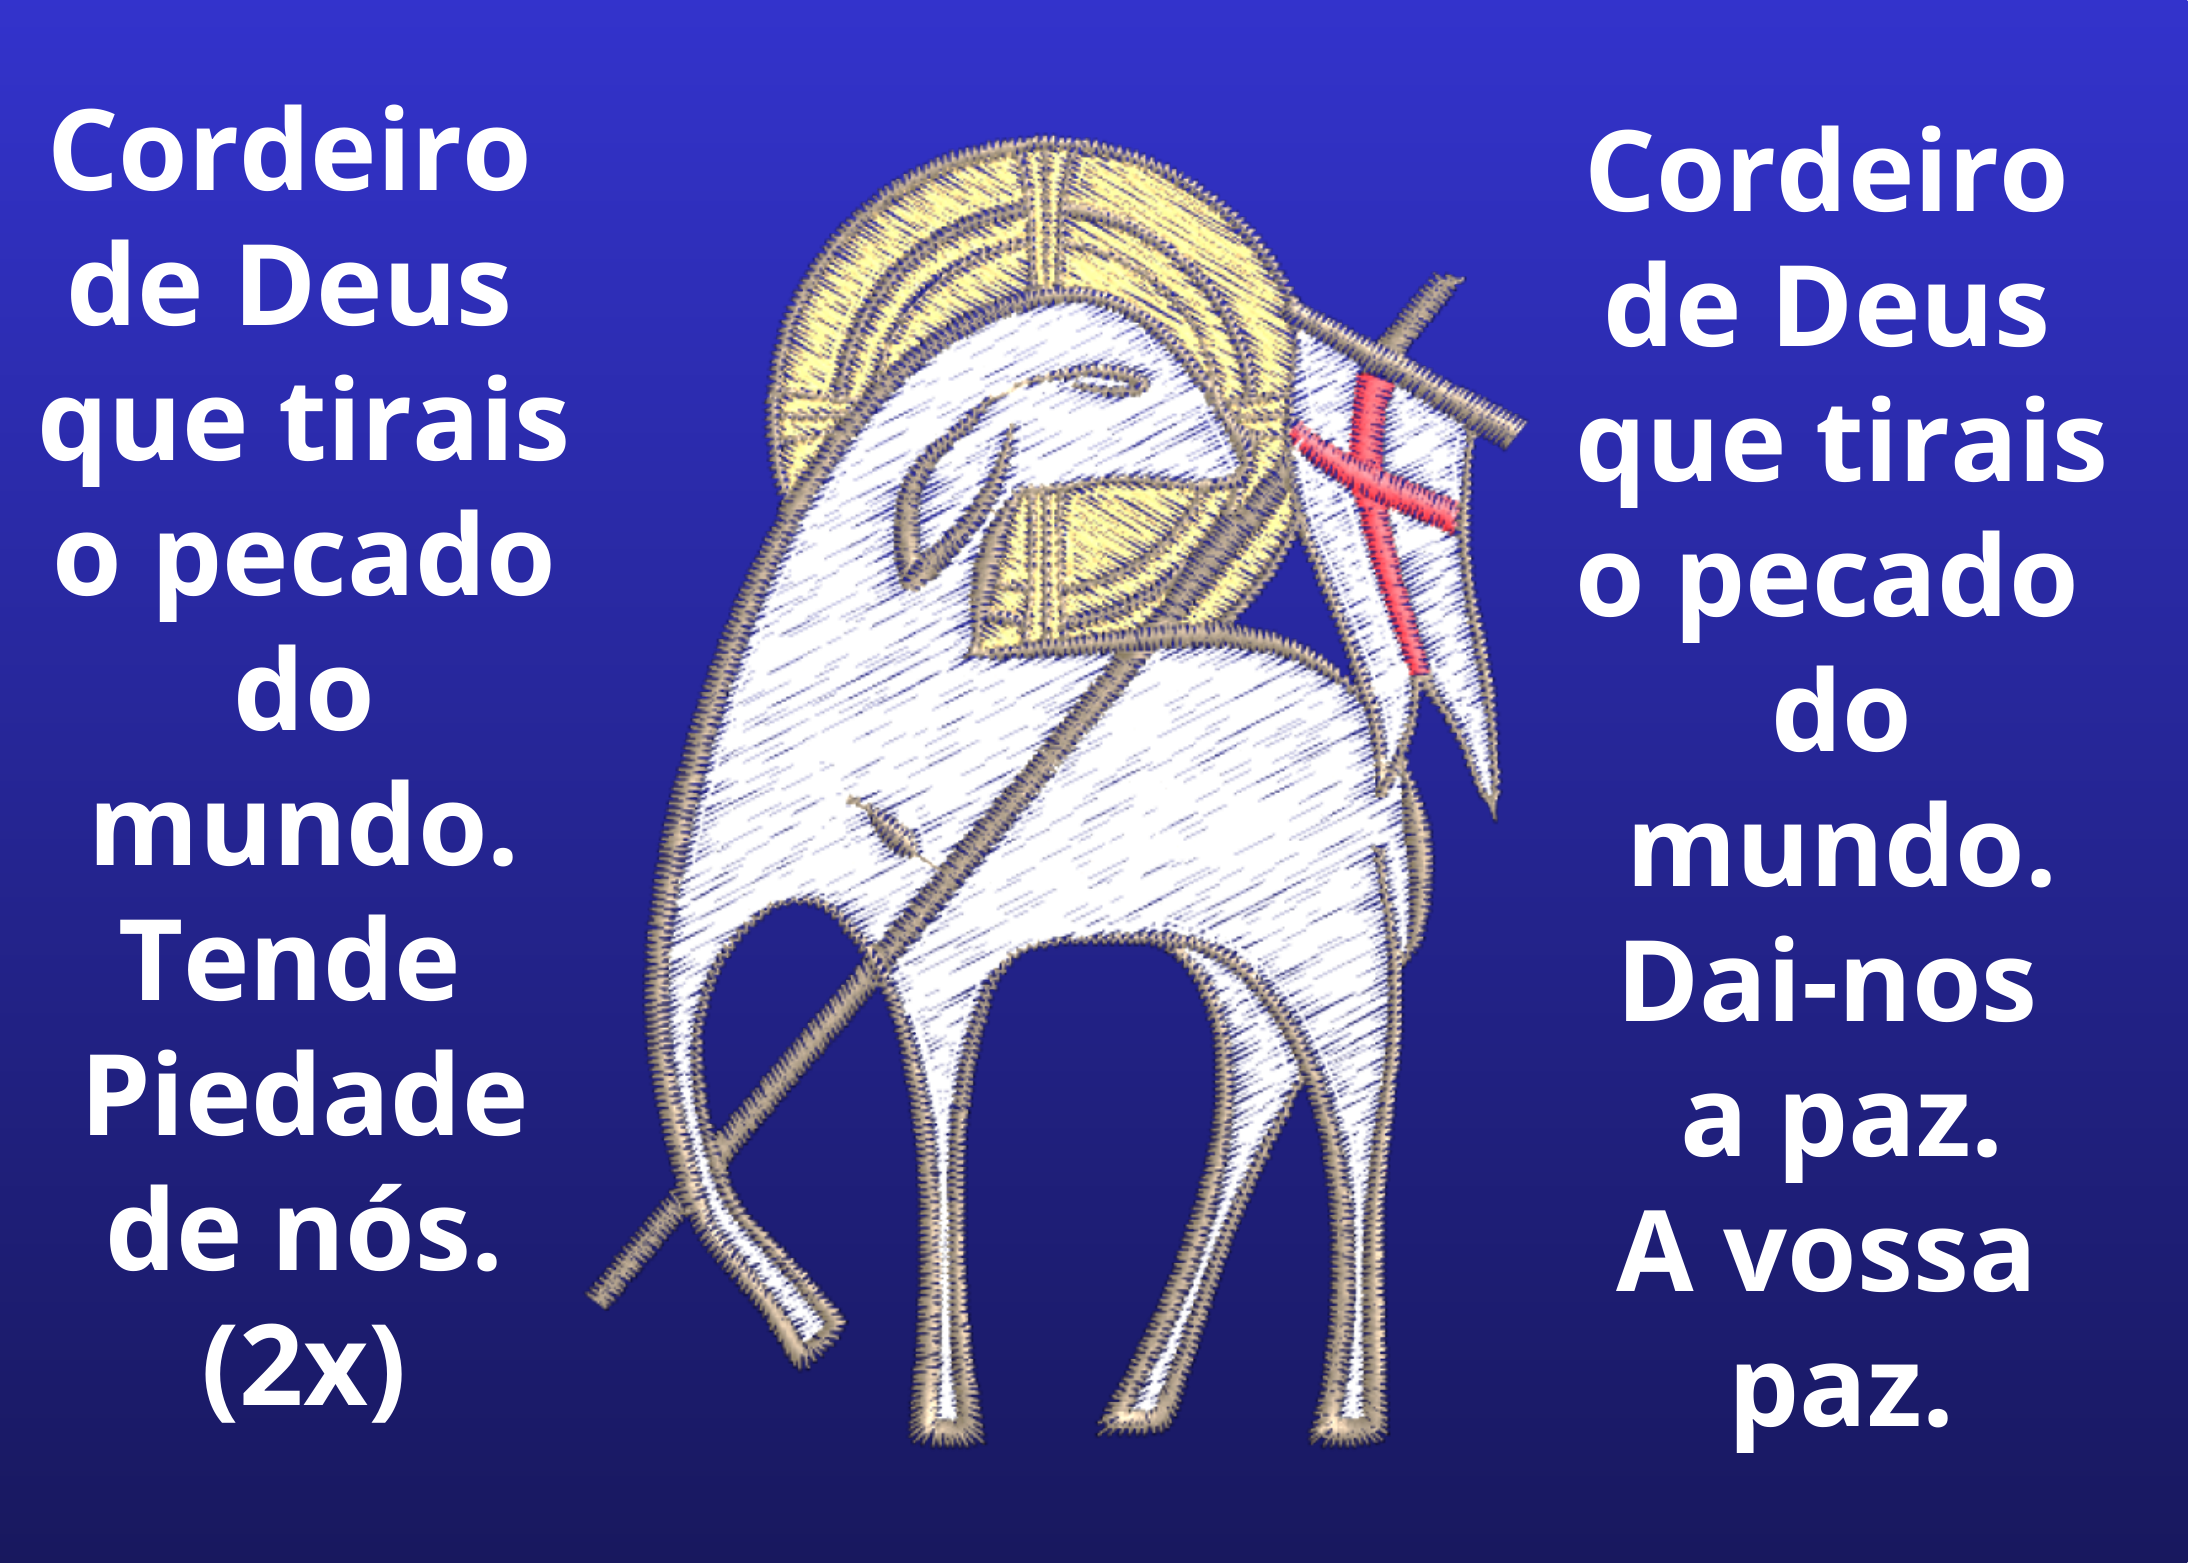

Cordeiro
de Deus
que tirais
 o pecado
do mundo.
Tende
Piedade
de nós.
(2x)
Cordeiro
de Deus
que tirais
o pecado
do mundo.
Dai-nos
a paz.
A vossa
paz.